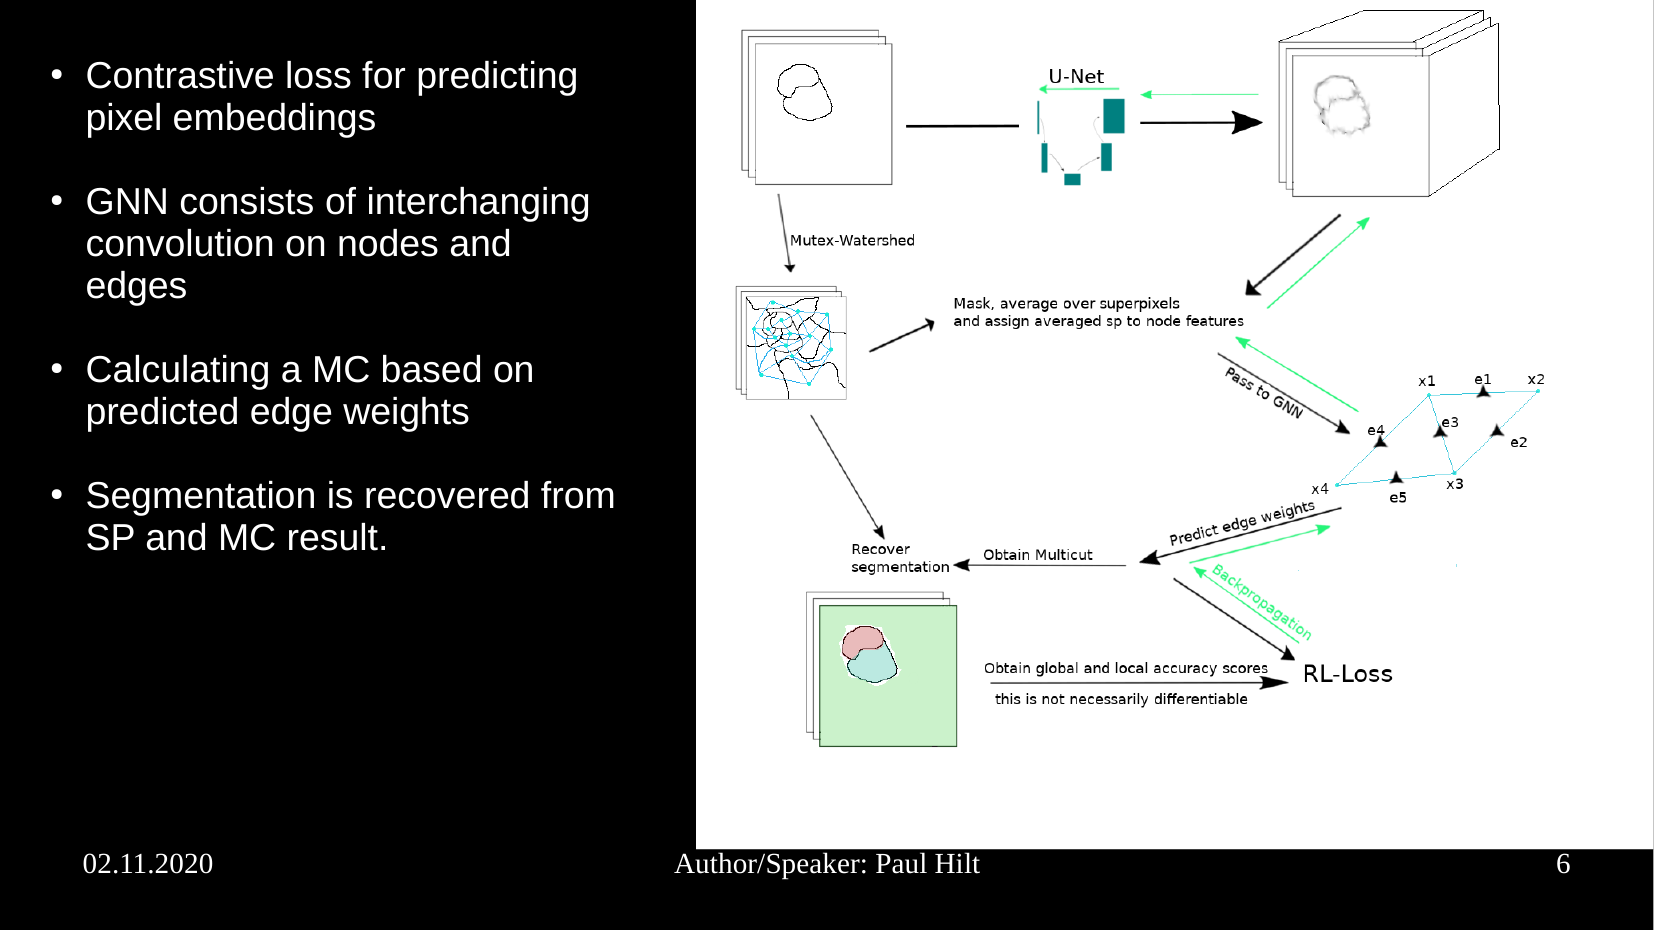

Contrastive loss for predicting pixel embeddings
GNN consists of interchanging convolution on nodes and edges
Calculating a MC based on predicted edge weights
Segmentation is recovered from SP and MC result.
6